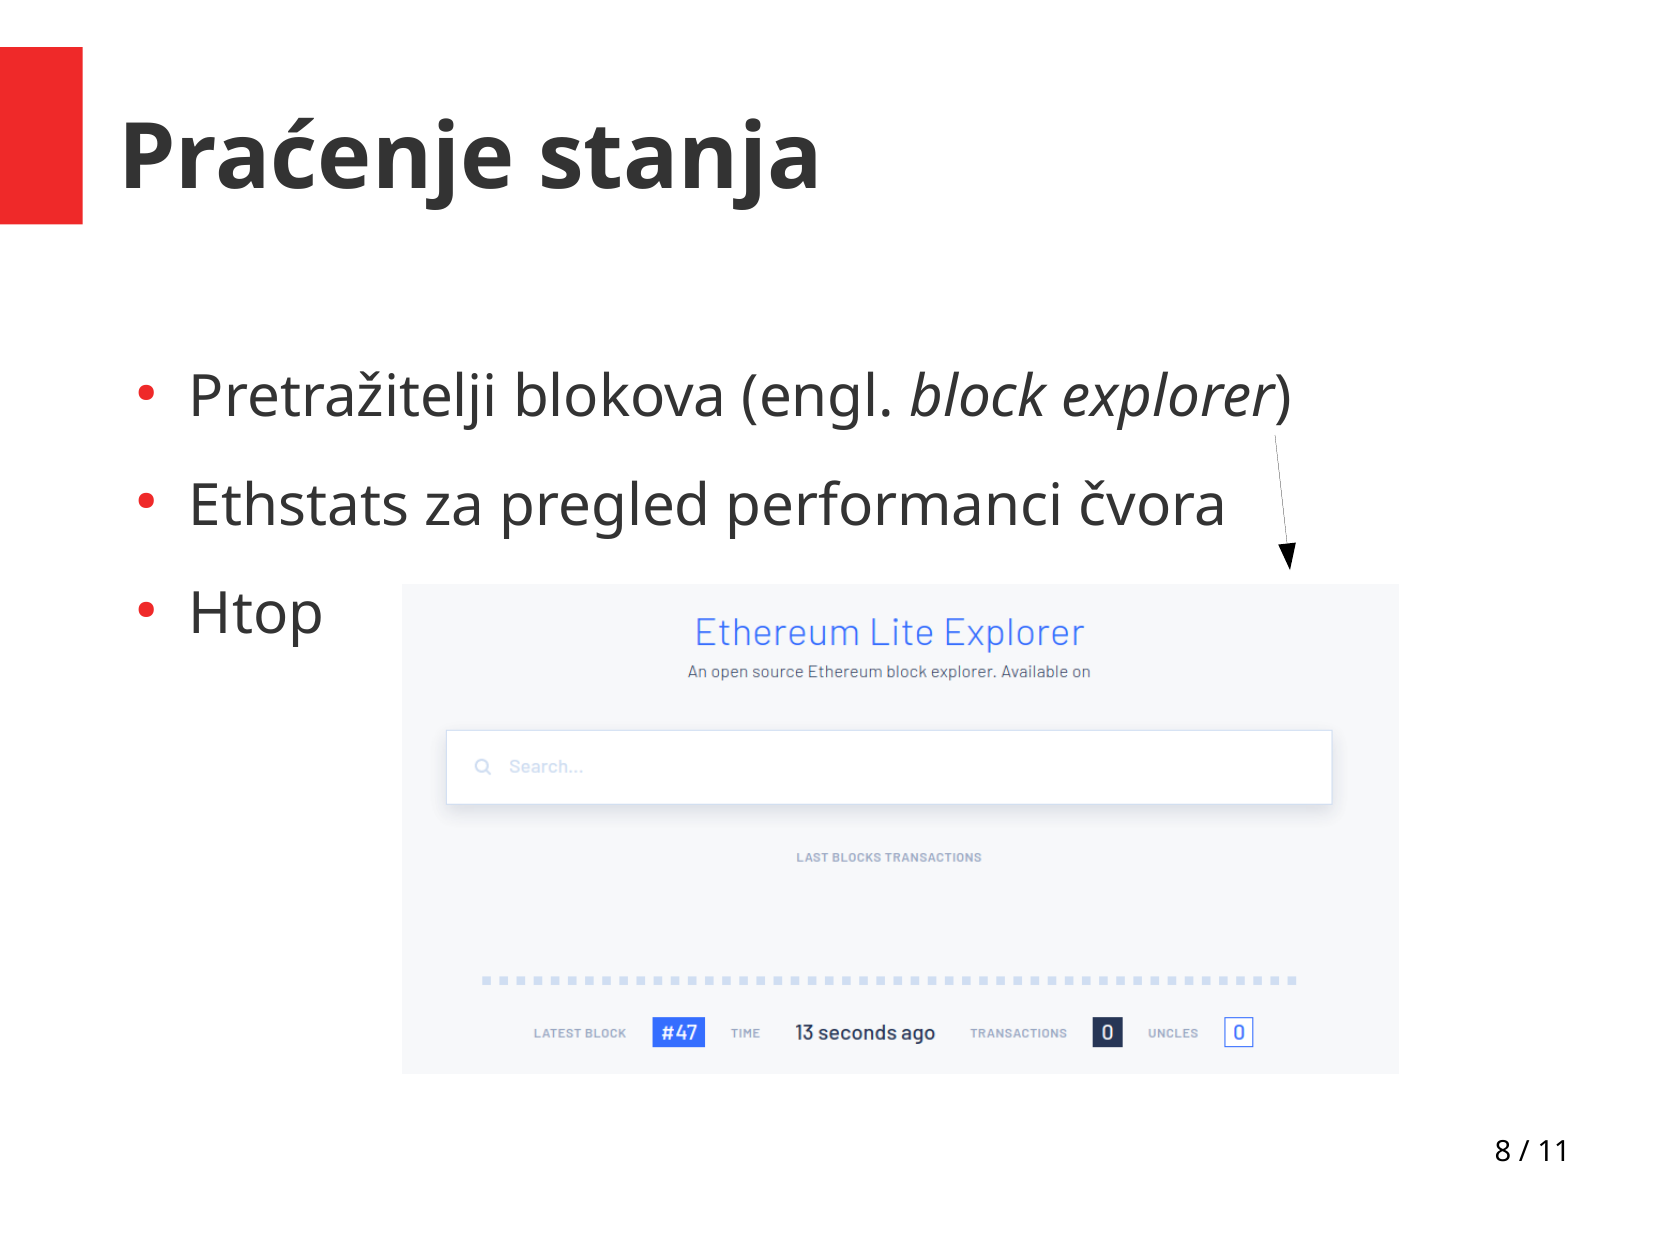

# Praćenje stanja
Pretražitelji blokova (engl. block explorer)
Ethstats za pregled performanci čvora
Htop
8